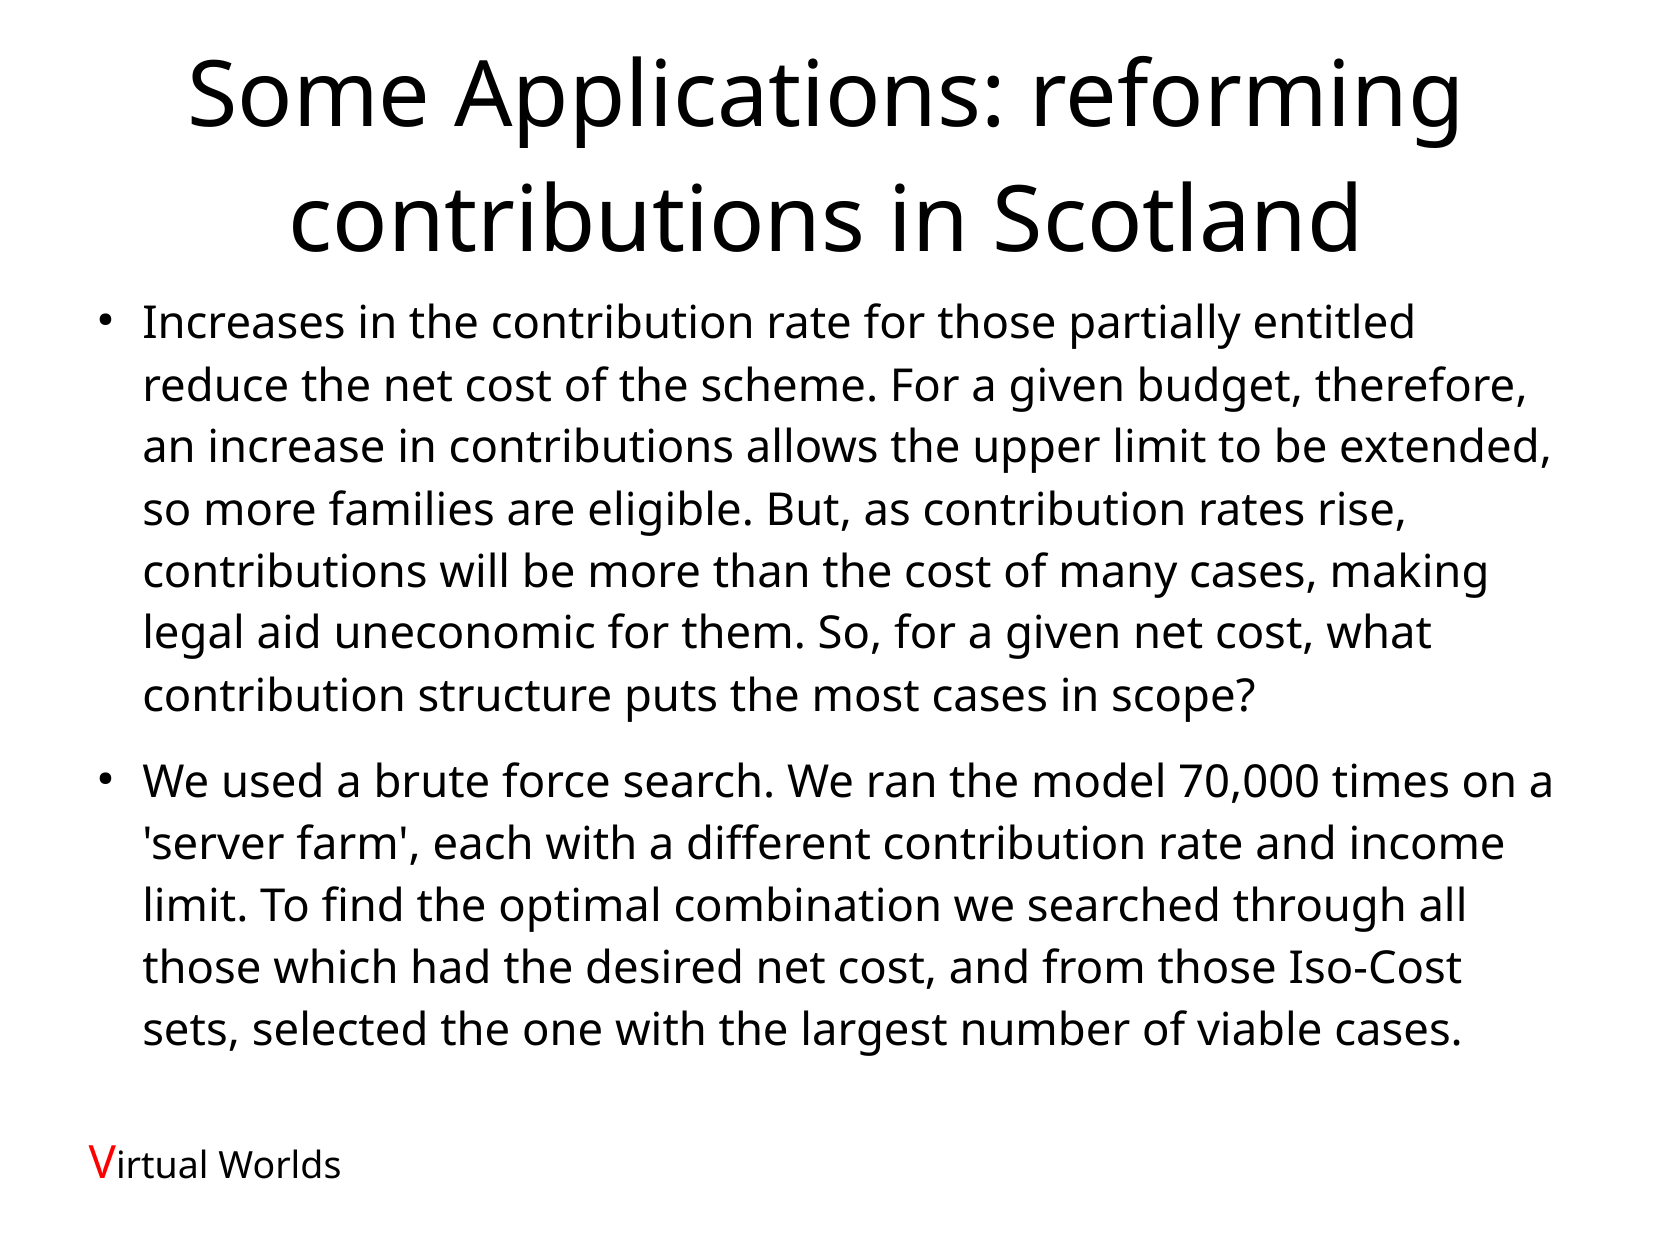

# Some Applications: reforming contributions in Scotland
Increases in the contribution rate for those partially entitled reduce the net cost of the scheme. For a given budget, therefore, an increase in contributions allows the upper limit to be extended, so more families are eligible. But, as contribution rates rise, contributions will be more than the cost of many cases, making legal aid uneconomic for them. So, for a given net cost, what contribution structure puts the most cases in scope?
We used a brute force search. We ran the model 70,000 times on a 'server farm', each with a different contribution rate and income limit. To find the optimal combination we searched through all those which had the desired net cost, and from those Iso-Cost sets, selected the one with the largest number of viable cases.